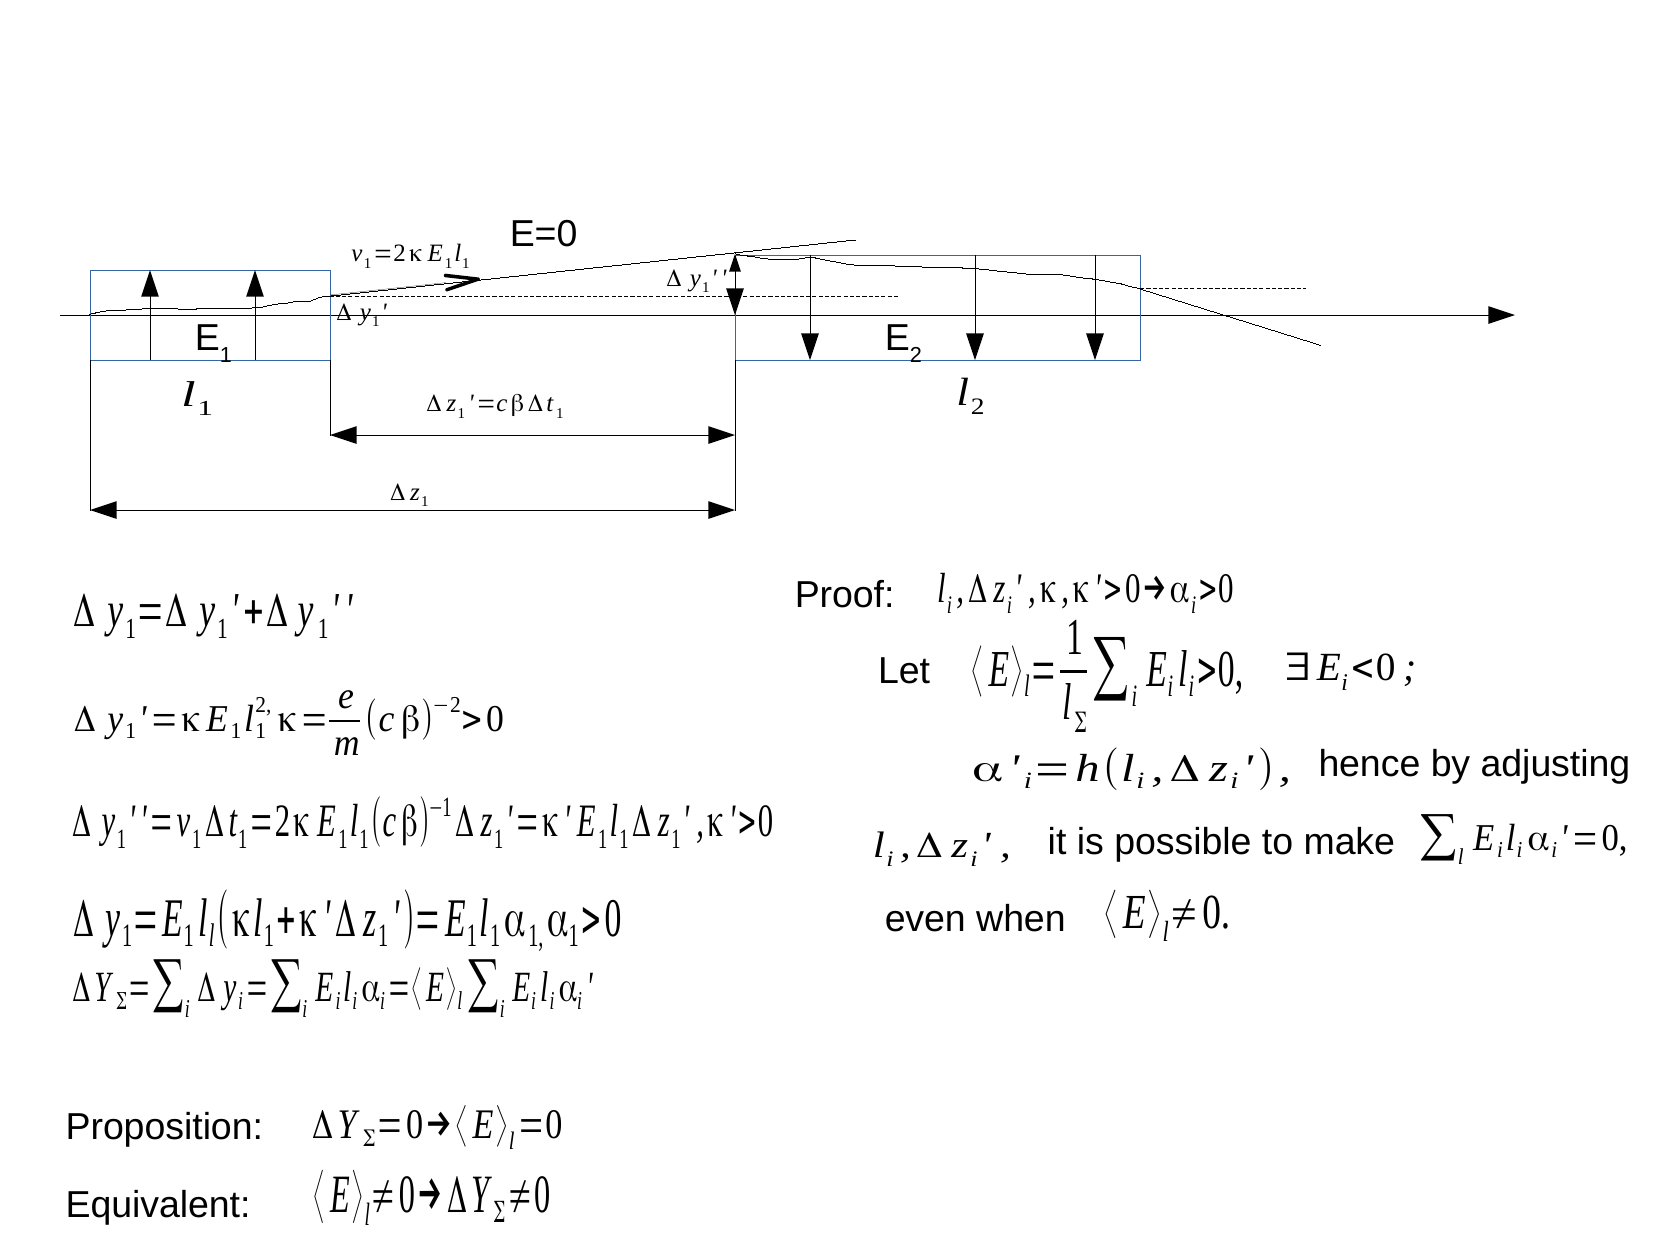

E=0
E1
E2
Proof:
Let
hence by adjusting
it is possible to make
even when
Proposition:
Equivalent: